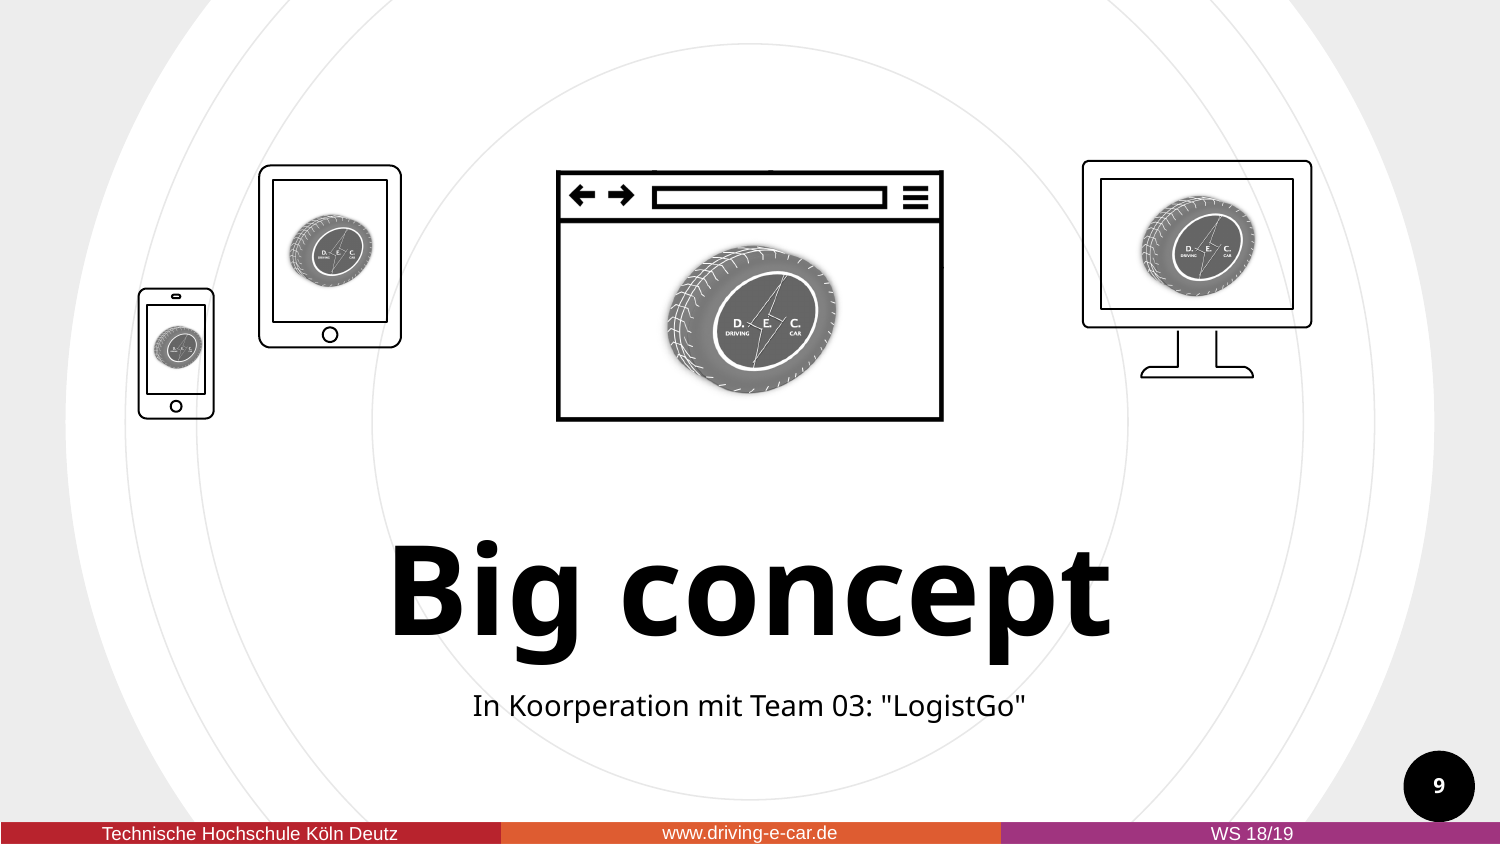

# Big concept
In Koorperation mit Team 03: "LogistGo"